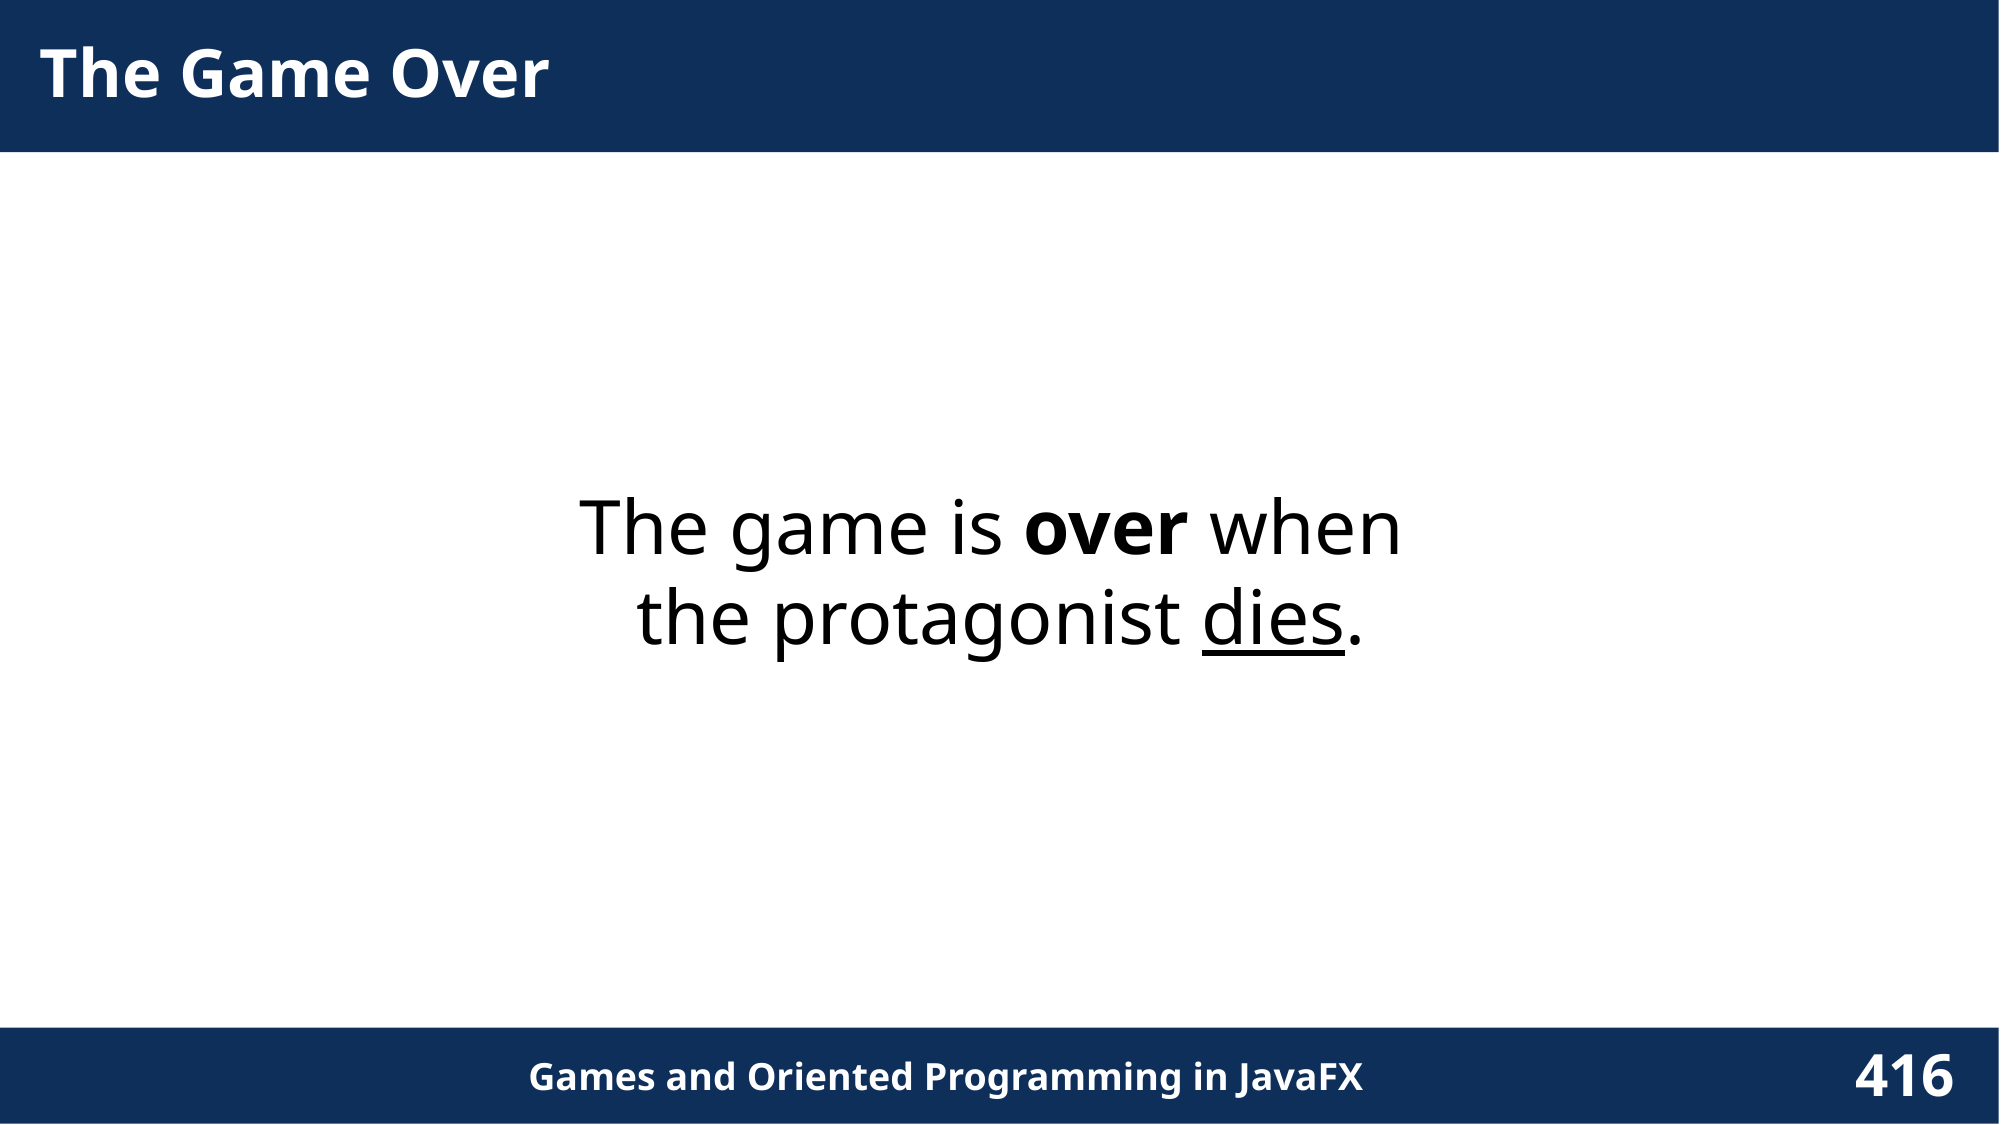

The Game Over
The game is over when
the protagonist dies.